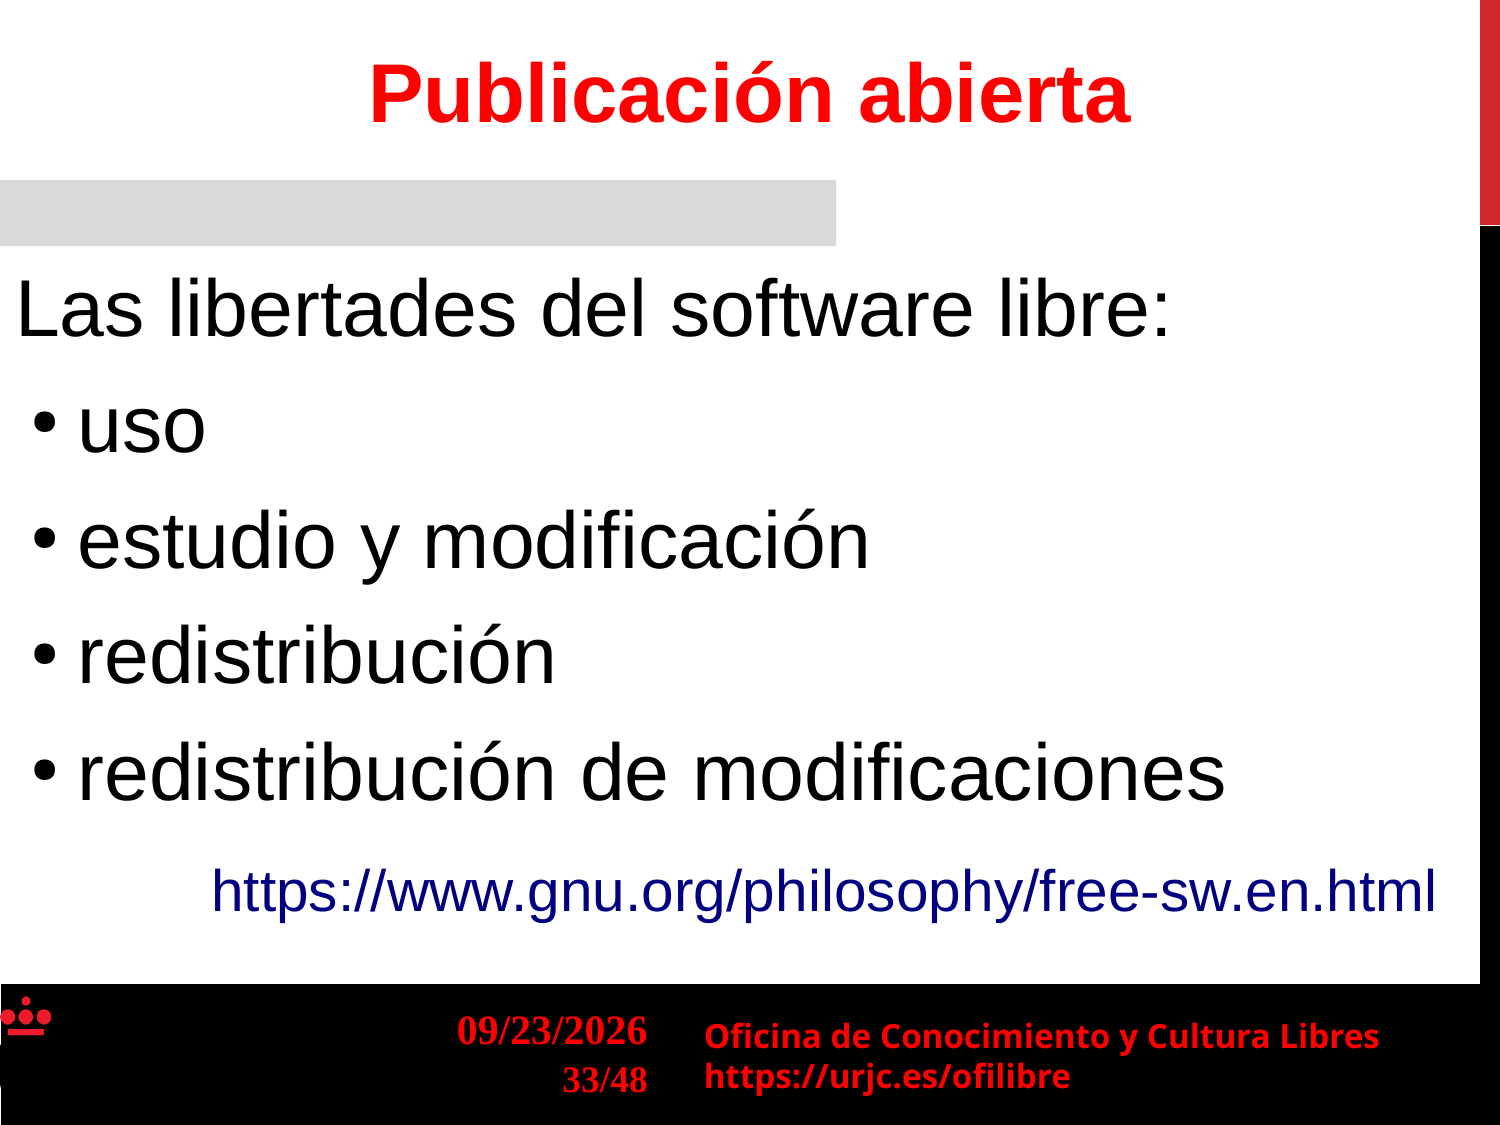

# Publicación abierta
Las libertades del software libre:
uso
estudio y modificación
redistribución
redistribución de modificaciones
https://www.gnu.org/philosophy/free-sw.en.html